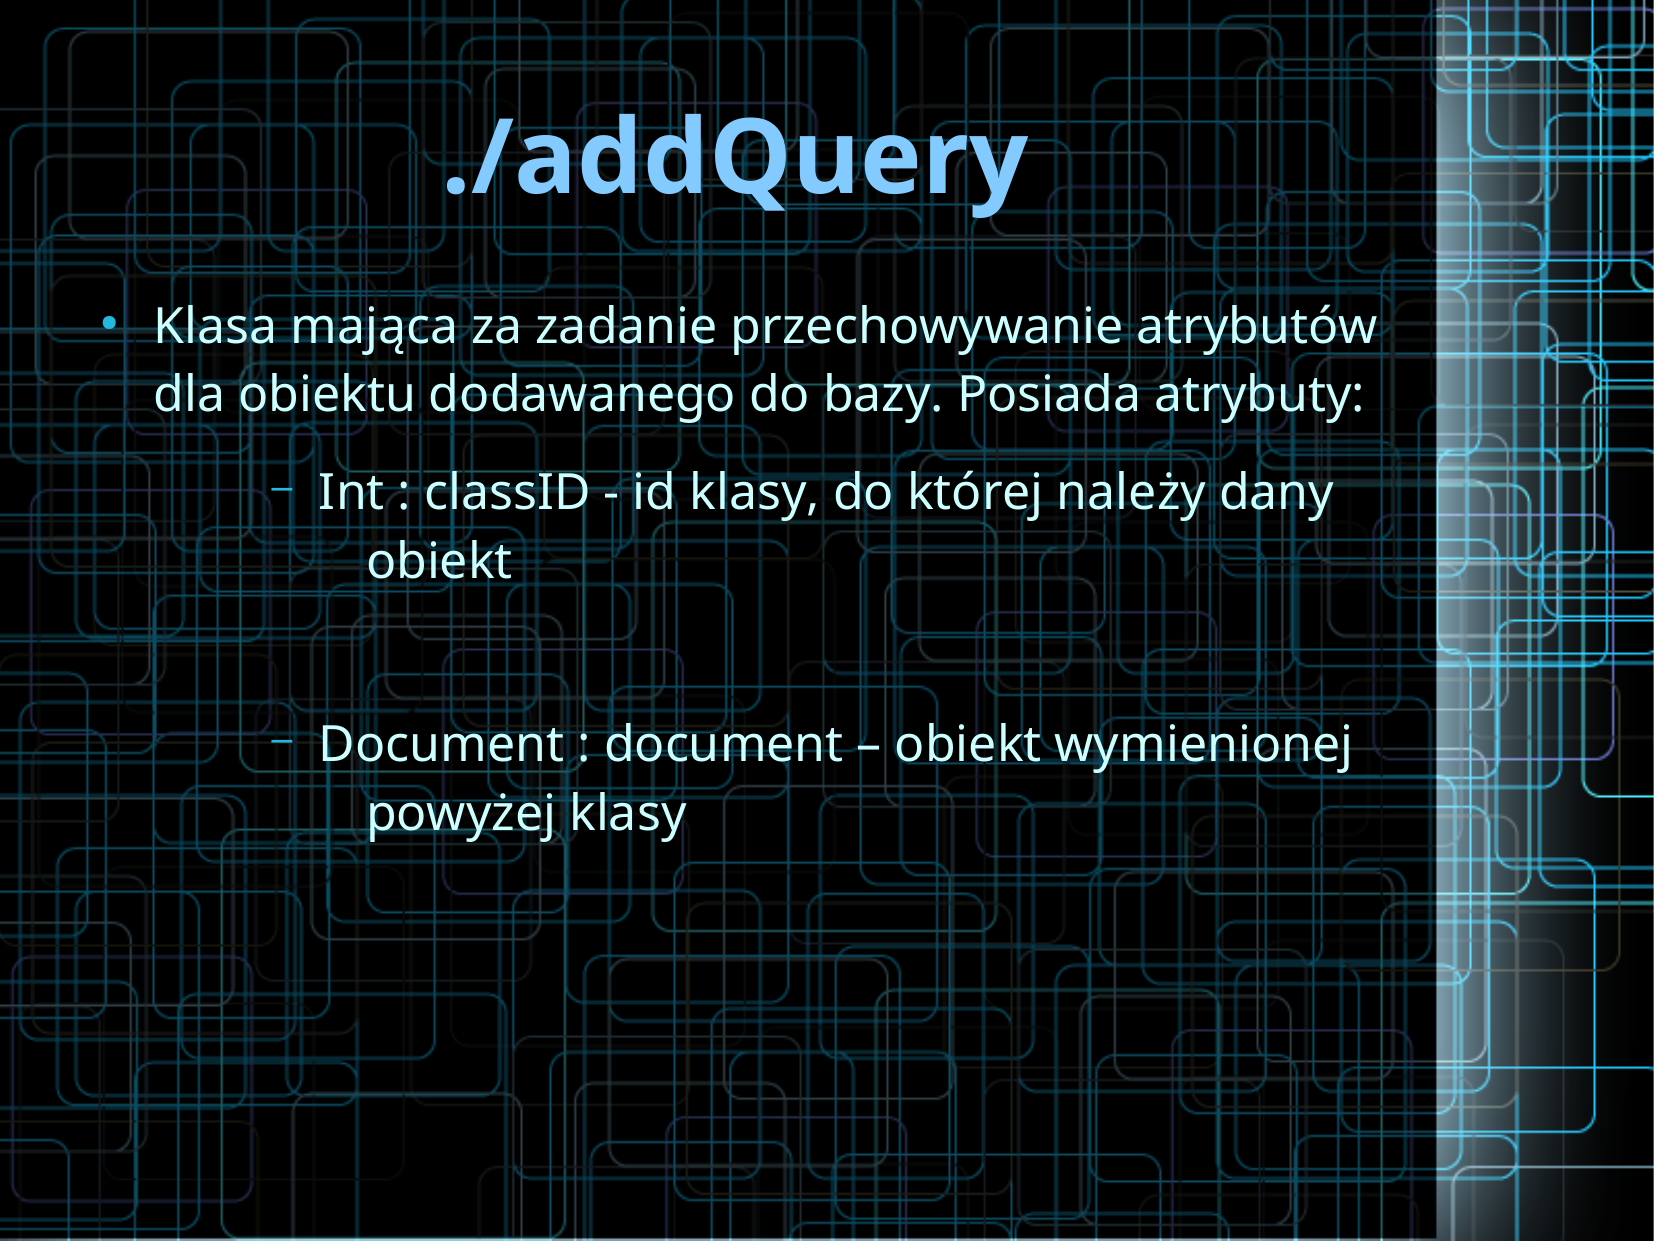

# ./addQuery
Klasa mająca za zadanie przechowywanie atrybutów dla obiektu dodawanego do bazy. Posiada atrybuty:
Int : classID - id klasy, do której należy dany obiekt
Document : document – obiekt wymienionej powyżej klasy